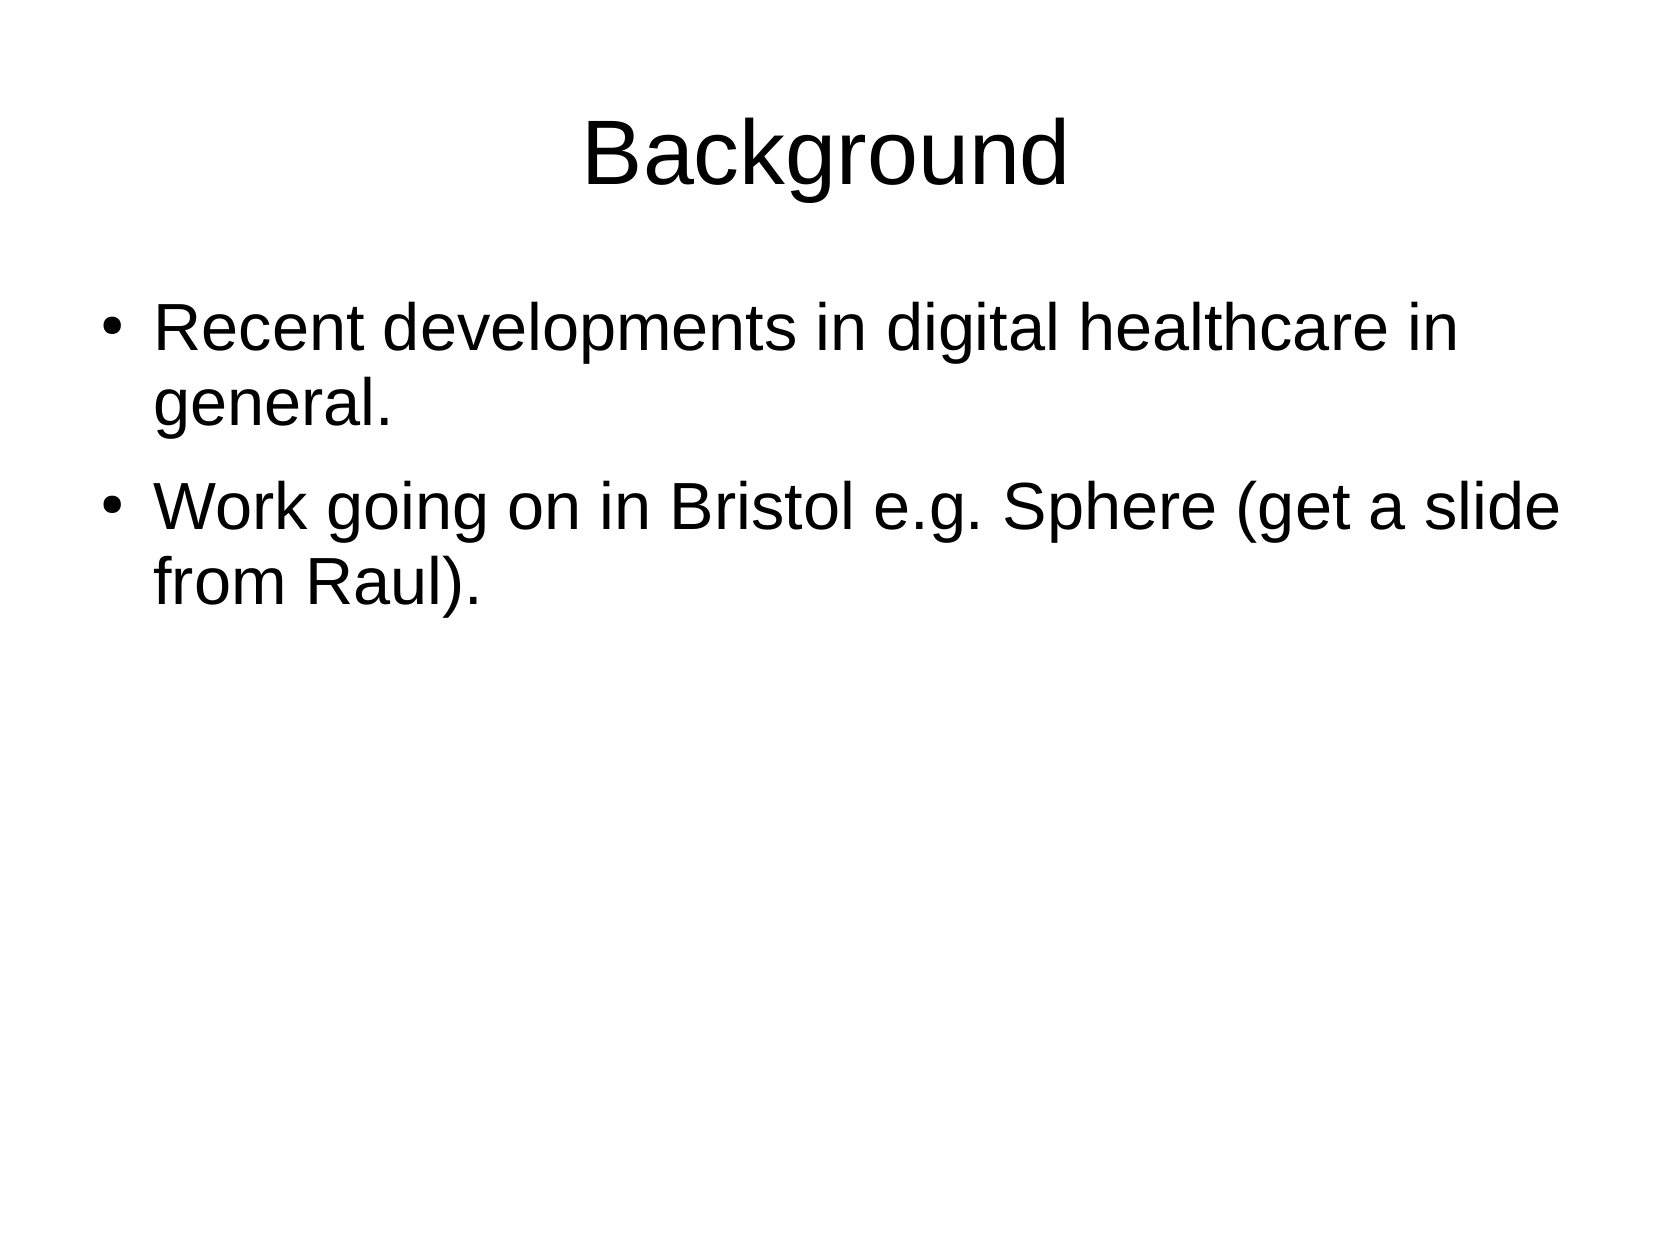

# Background
Recent developments in digital healthcare in general.
Work going on in Bristol e.g. Sphere (get a slide from Raul).